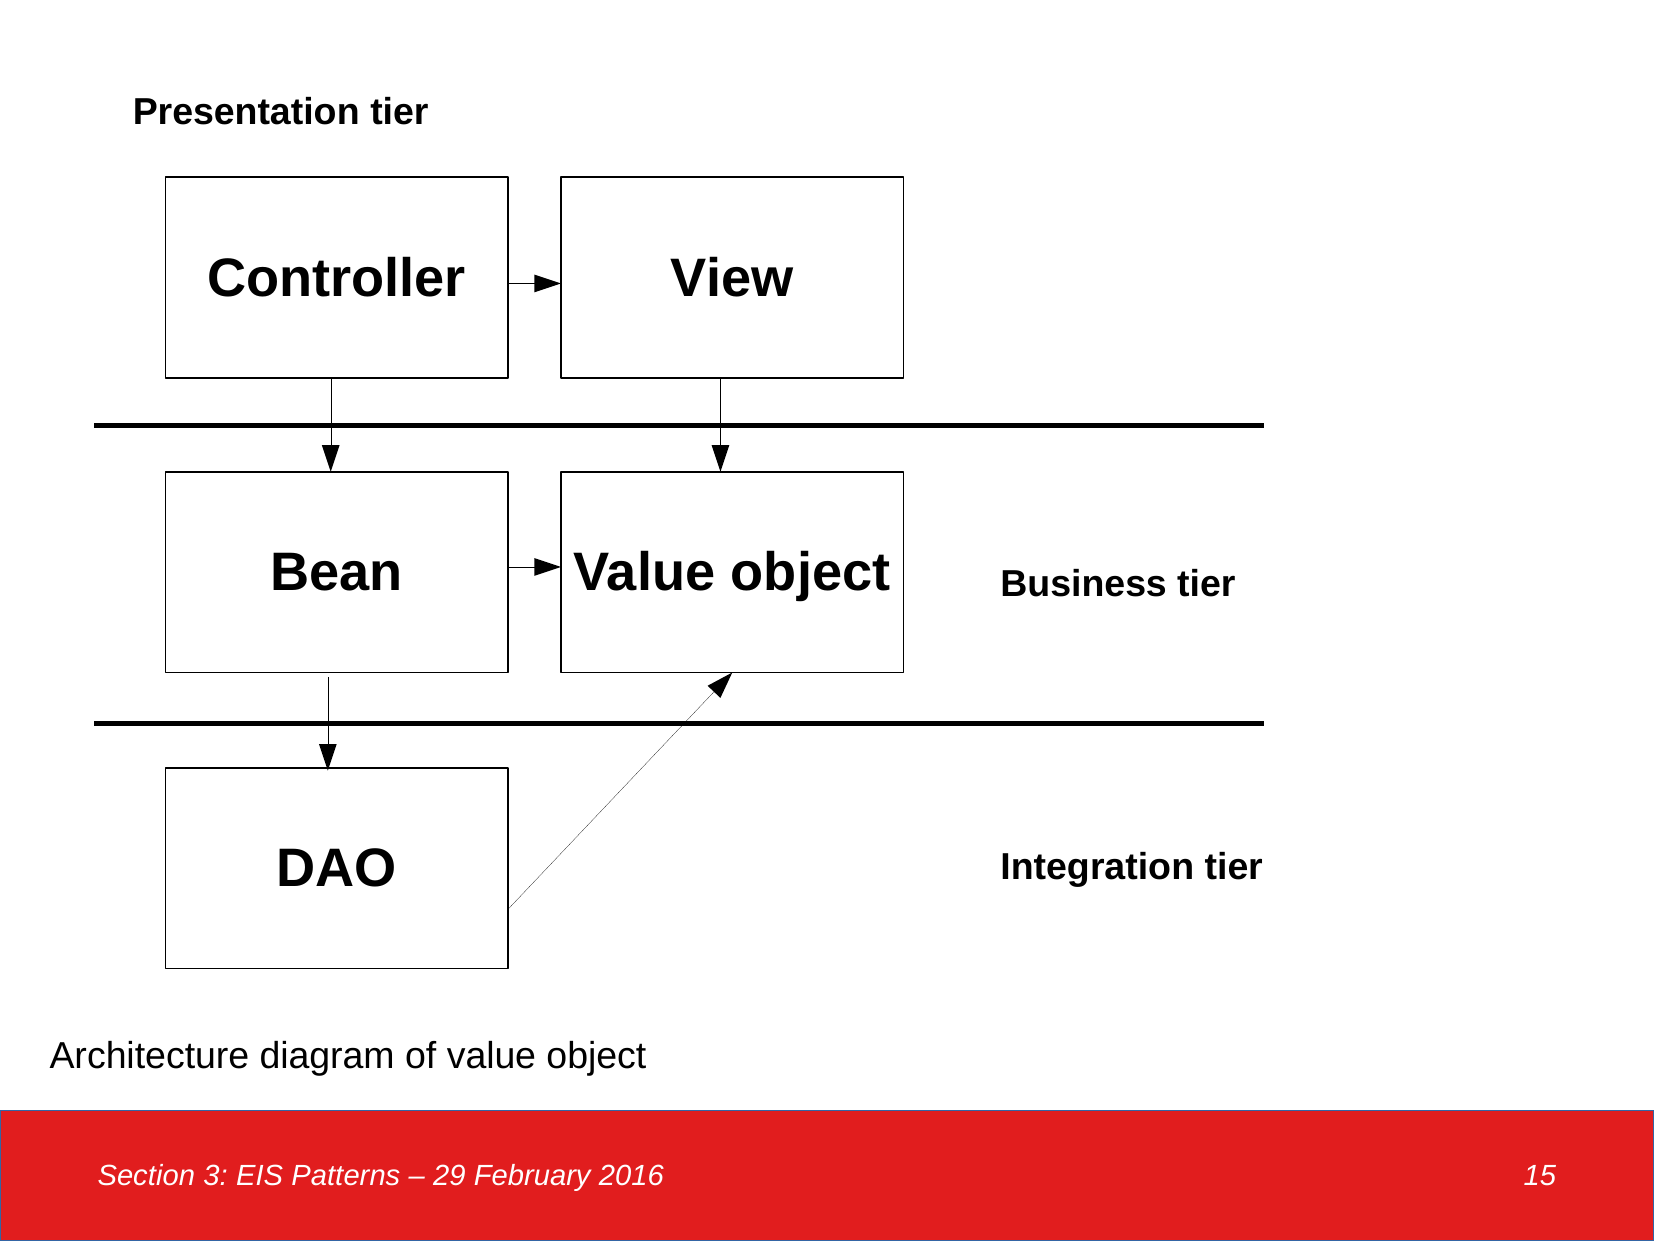

Presentation tier
Controller
View
Bean
Value object
Business tier
DAO
Integration tier
Architecture diagram of value object